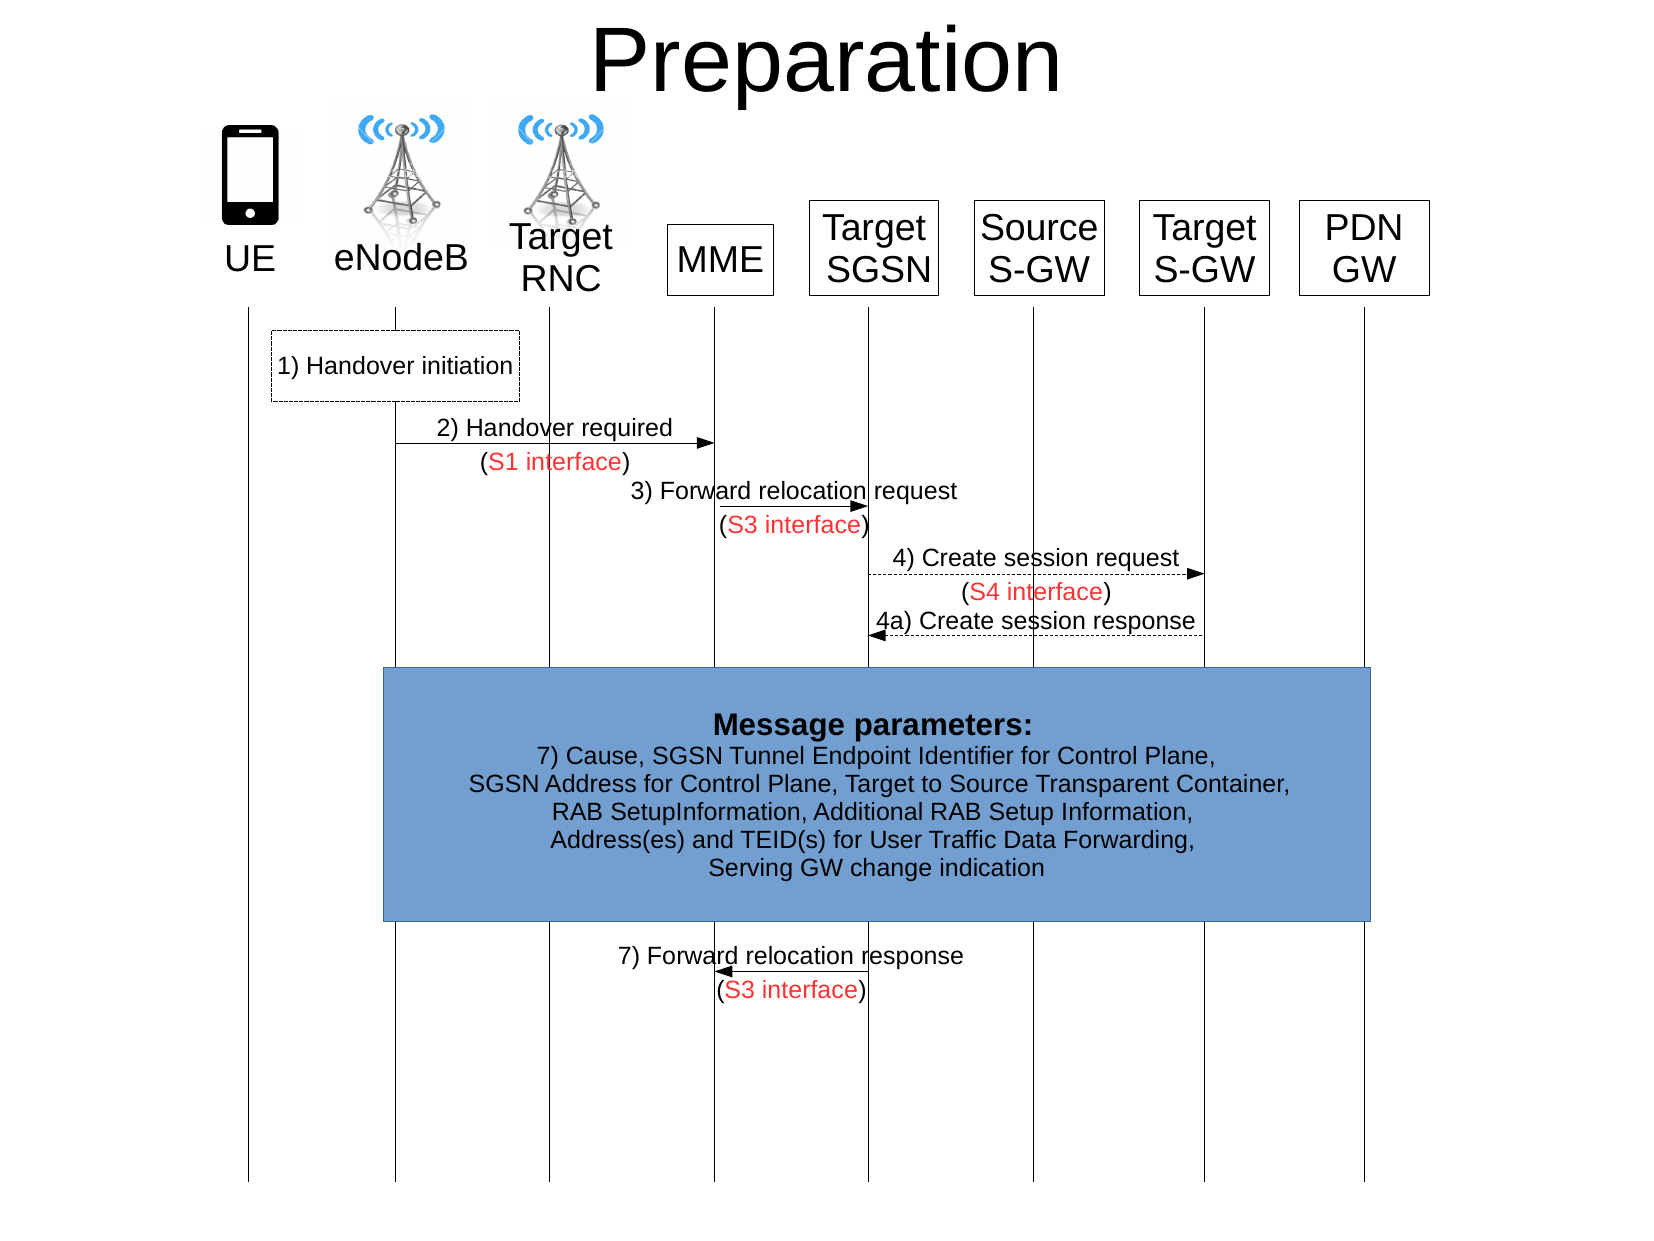

# Preparation
eNodeB
Target
RNC
UE
Target
 SGSN
Source
S-GW
Target
S-GW
PDN
GW
MME
1) Handover initiation
2) Handover required
(S1 interface)
3) Forward relocation request
(S3 interface)
4) Create session request
(S4 interface)
4a) Create session response
Message parameters:
7) Cause, SGSN Tunnel Endpoint Identifier for Control Plane,
 SGSN Address for Control Plane, Target to Source Transparent Container,
RAB SetupInformation, Additional RAB Setup Information,
Address(es) and TEID(s) for User Traffic Data Forwarding,
Serving GW change indication
5) Relocation request
(Iu-PS interface)
5a) Relocation request ACK
 6) Create Indirect Data Forwarding Tunnel session request
(S4 interface)
 6a) Create Indirect Data Forwarding Tunnel session response
7) Forward relocation response
(S3 interface)